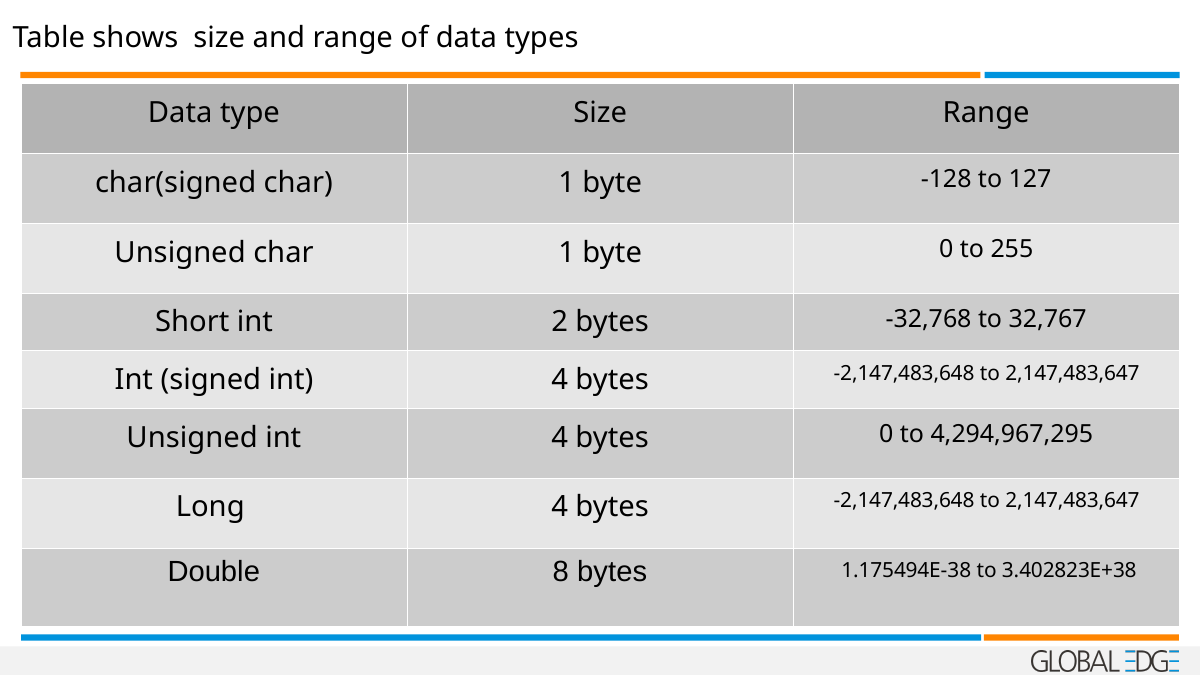

# Table shows size and range of data types
| Data type | Size | Range |
| --- | --- | --- |
| char(signed char) | 1 byte | -128 to 127 |
| Unsigned char | 1 byte | 0 to 255 |
| Short int | 2 bytes | -32,768 to 32,767 |
| Int (signed int) | 4 bytes | -2,147,483,648 to 2,147,483,647 |
| Unsigned int | 4 bytes | 0 to 4,294,967,295 |
| Long | 4 bytes | -2,147,483,648 to 2,147,483,647 |
| Double | 8 bytes | 1.175494E-38 to 3.402823E+38 |